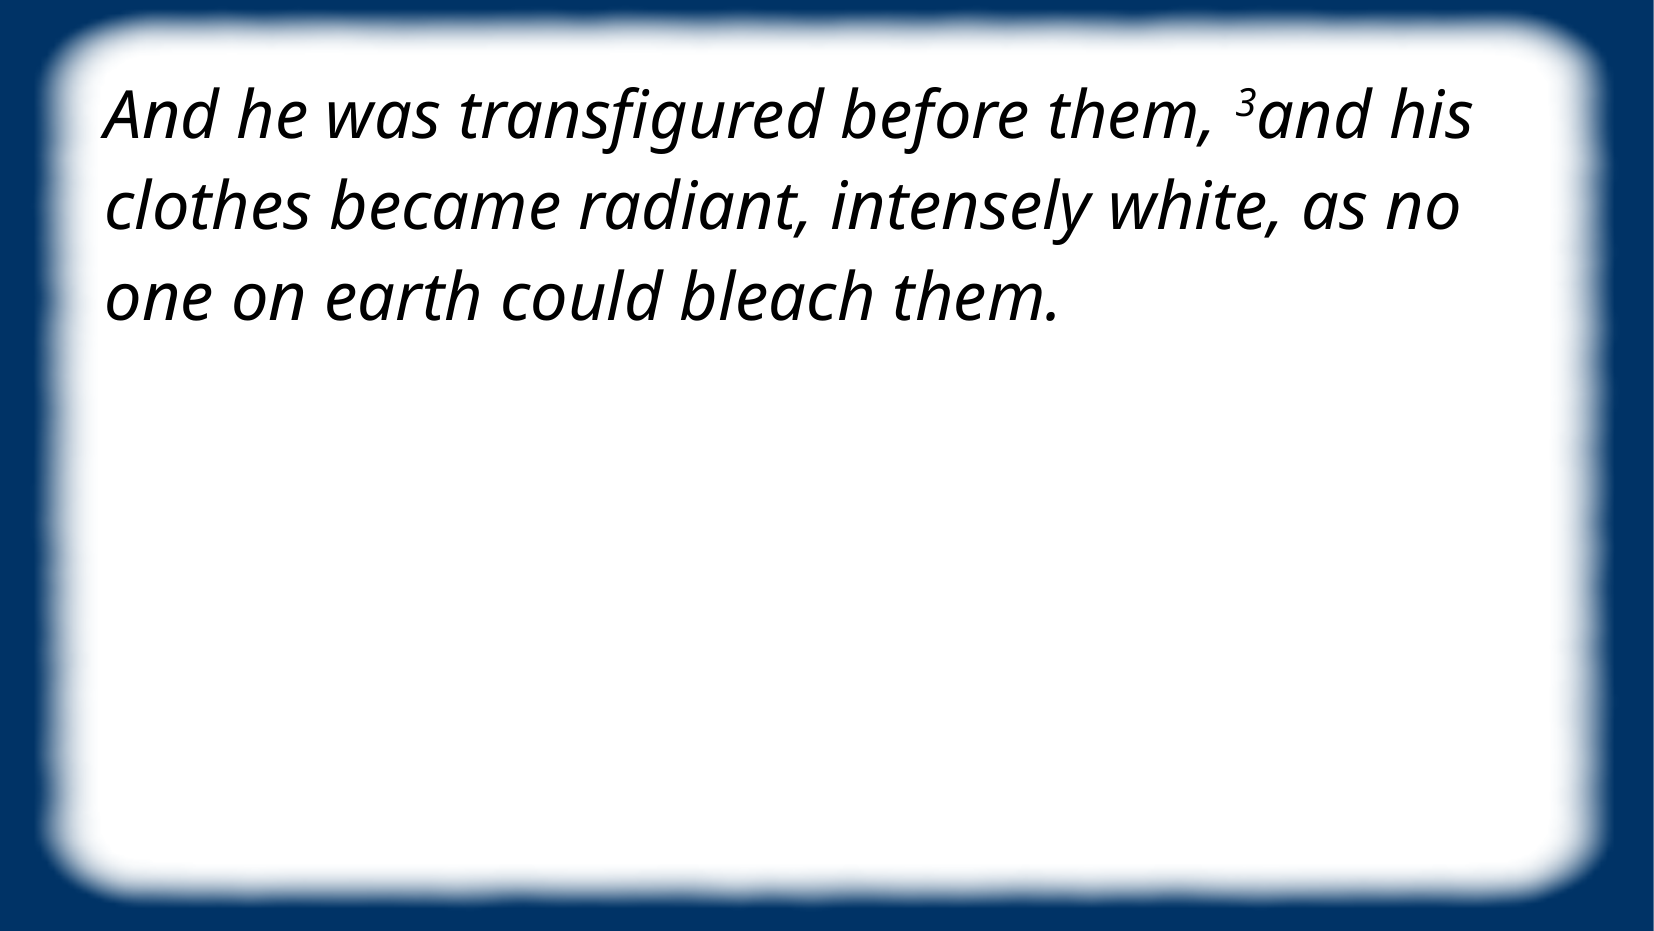

And he was transfigured before them, 3and his clothes became radiant, intensely white, as no one on earth could bleach them.